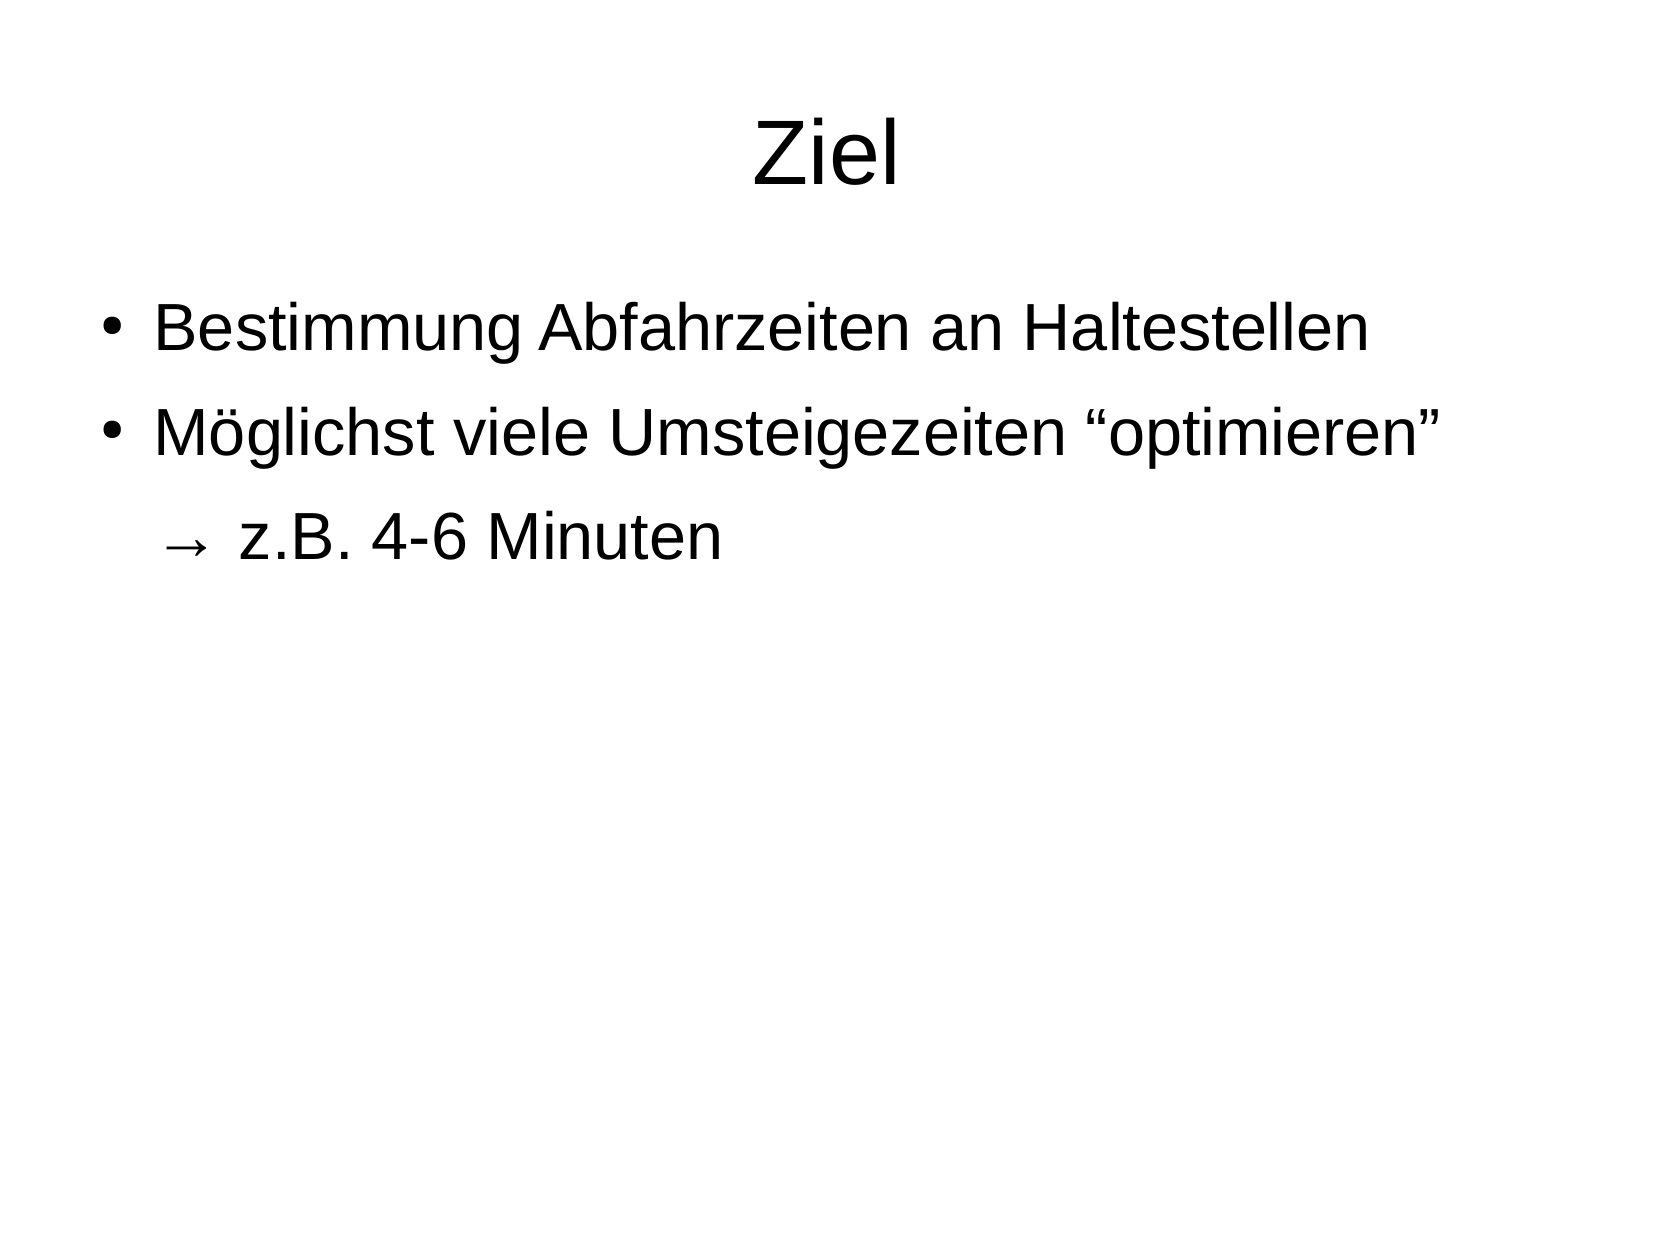

# Ziel
Bestimmung Abfahrzeiten an Haltestellen
Möglichst viele Umsteigezeiten “optimieren”
→ z.B. 4-6 Minuten